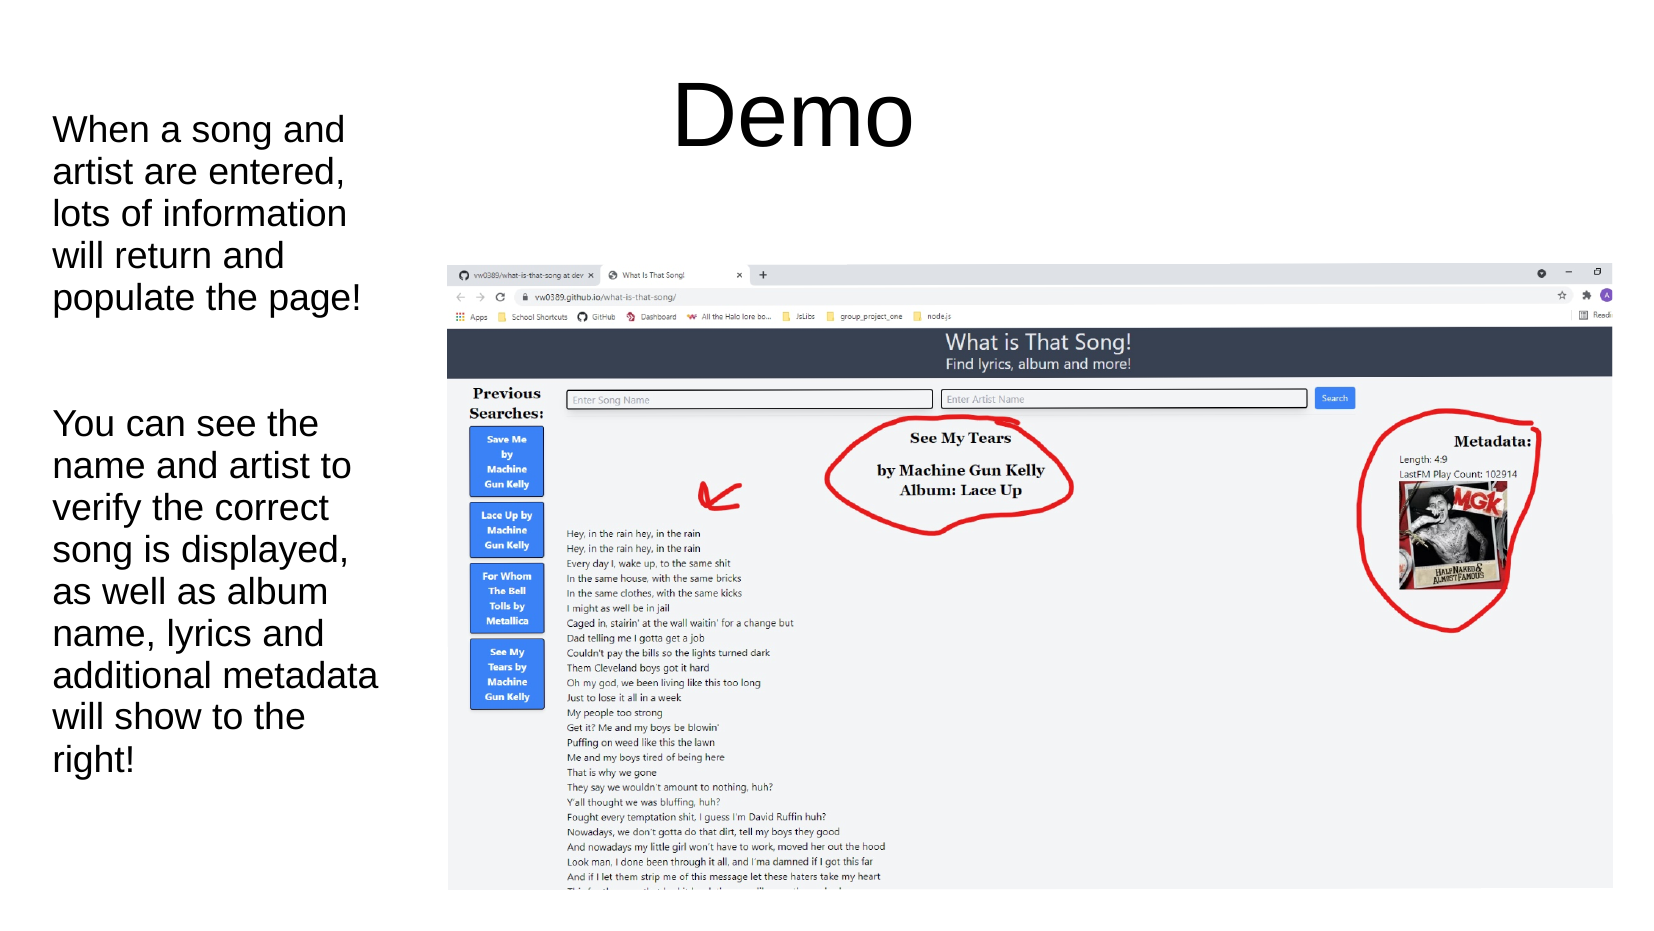

# Demo
When a song and artist are entered, lots of information will return and populate the page!
You can see the name and artist to verify the correct song is displayed, as well as album name, lyrics and additional metadata will show to the right!